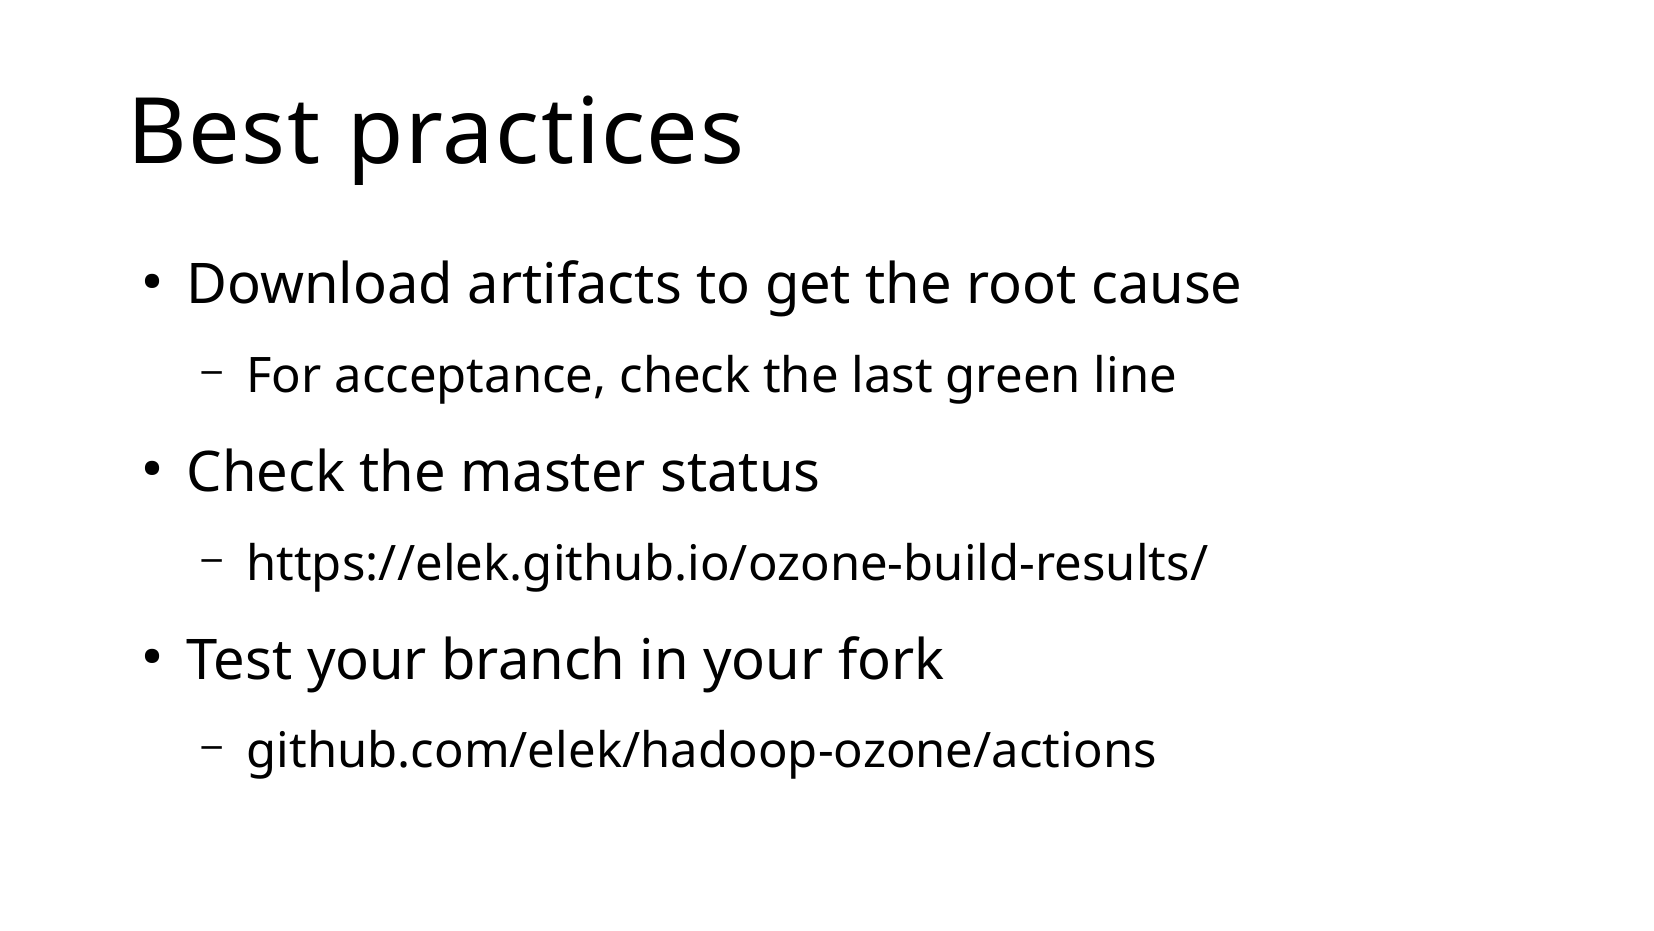

# Best practices
Download artifacts to get the root cause
For acceptance, check the last green line
Check the master status
https://elek.github.io/ozone-build-results/
Test your branch in your fork
github.com/elek/hadoop-ozone/actions